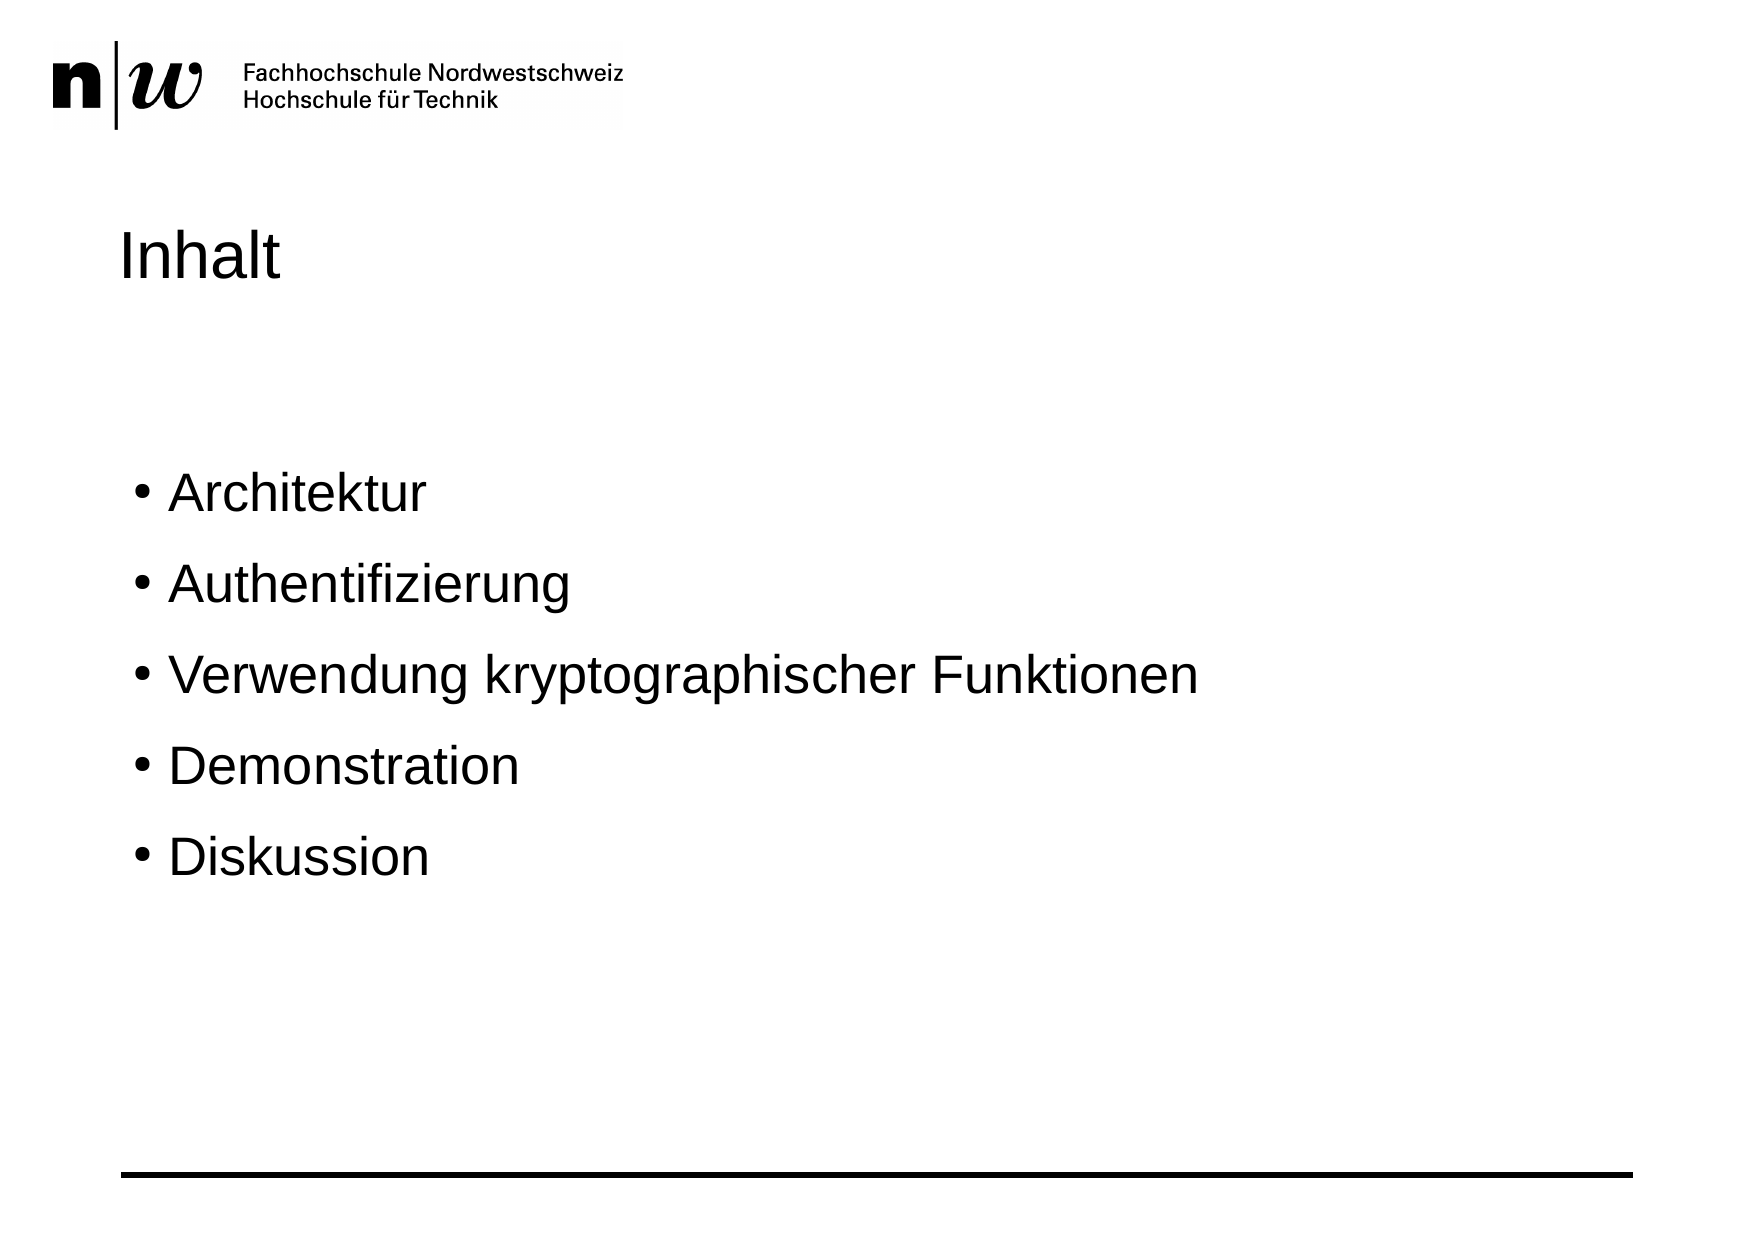

Inhalt
Architektur
Authentifizierung
Verwendung kryptographischer Funktionen
Demonstration
Diskussion